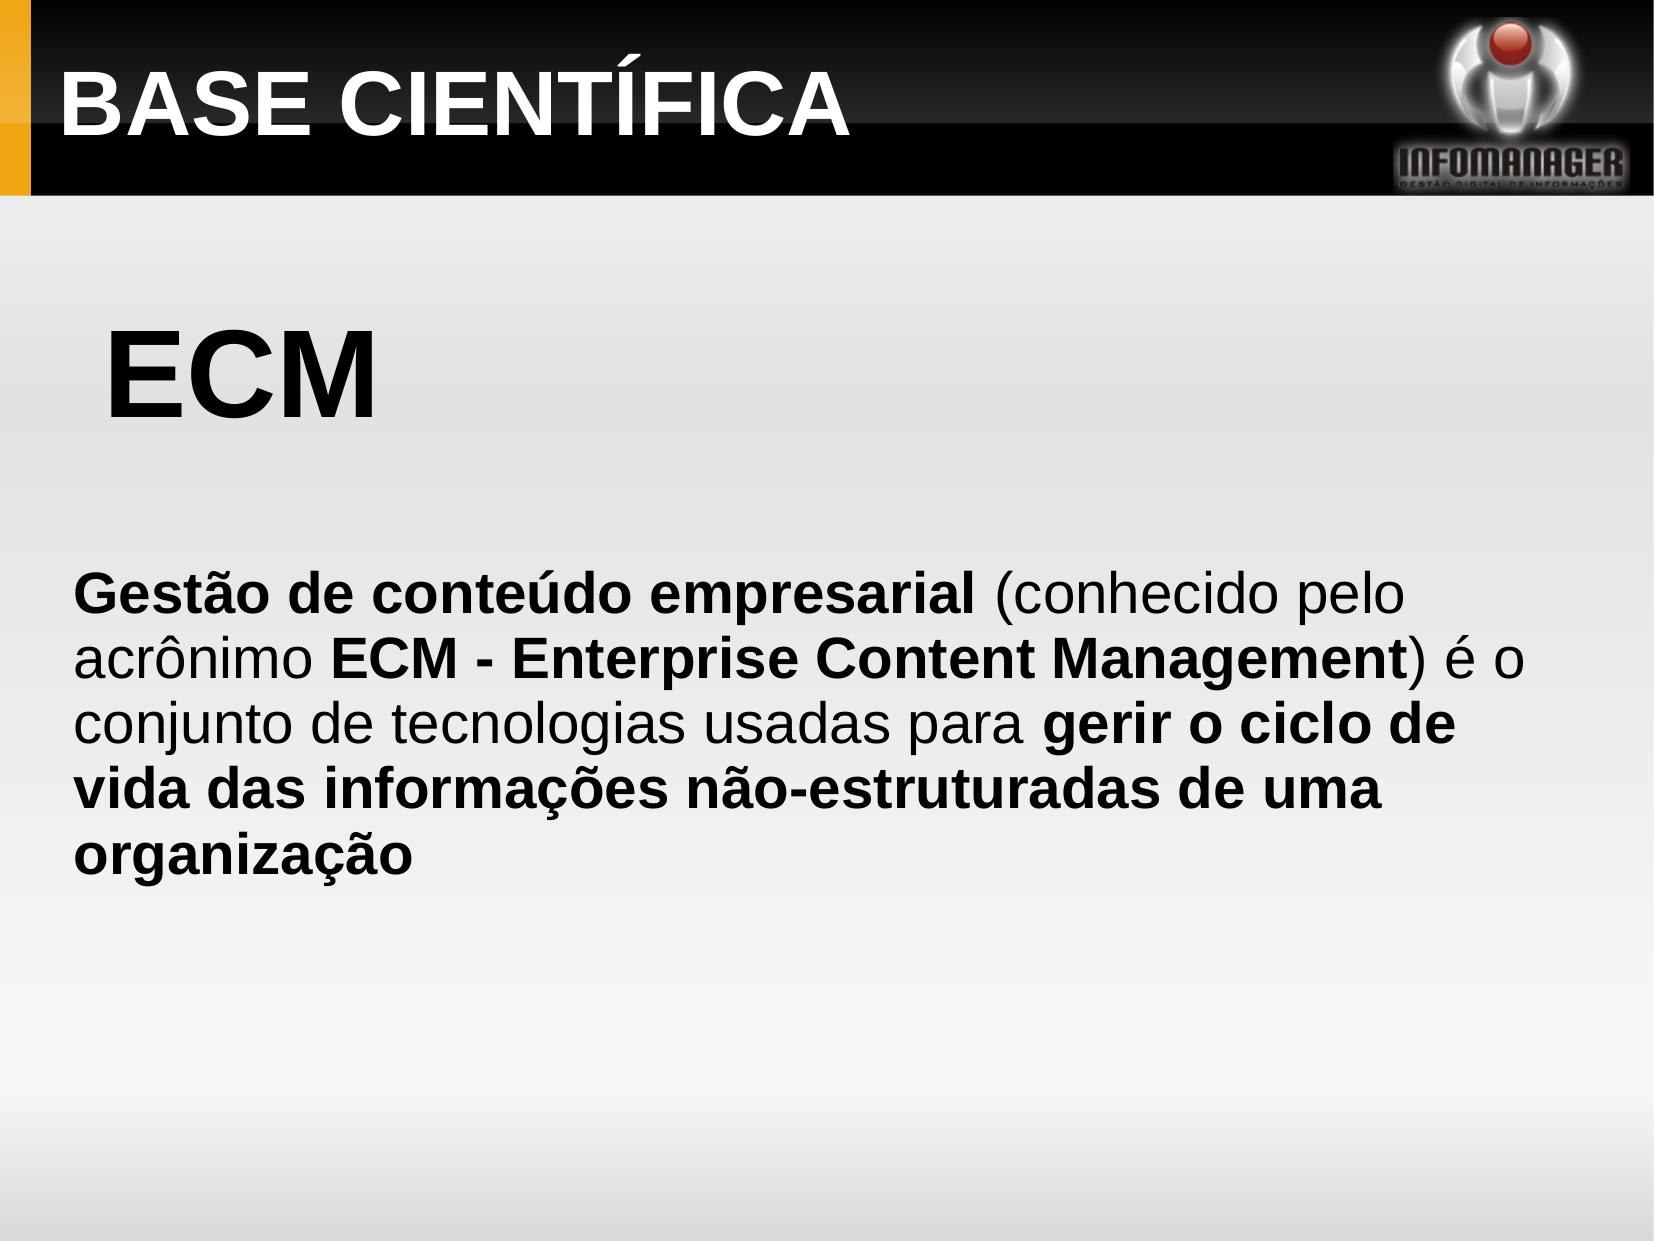

# BASE CIENTÍFICA
ECM
Gestão de conteúdo empresarial (conhecido pelo acrônimo ECM - Enterprise Content Management) é o conjunto de tecnologias usadas para gerir o ciclo de vida das informações não-estruturadas de uma organização